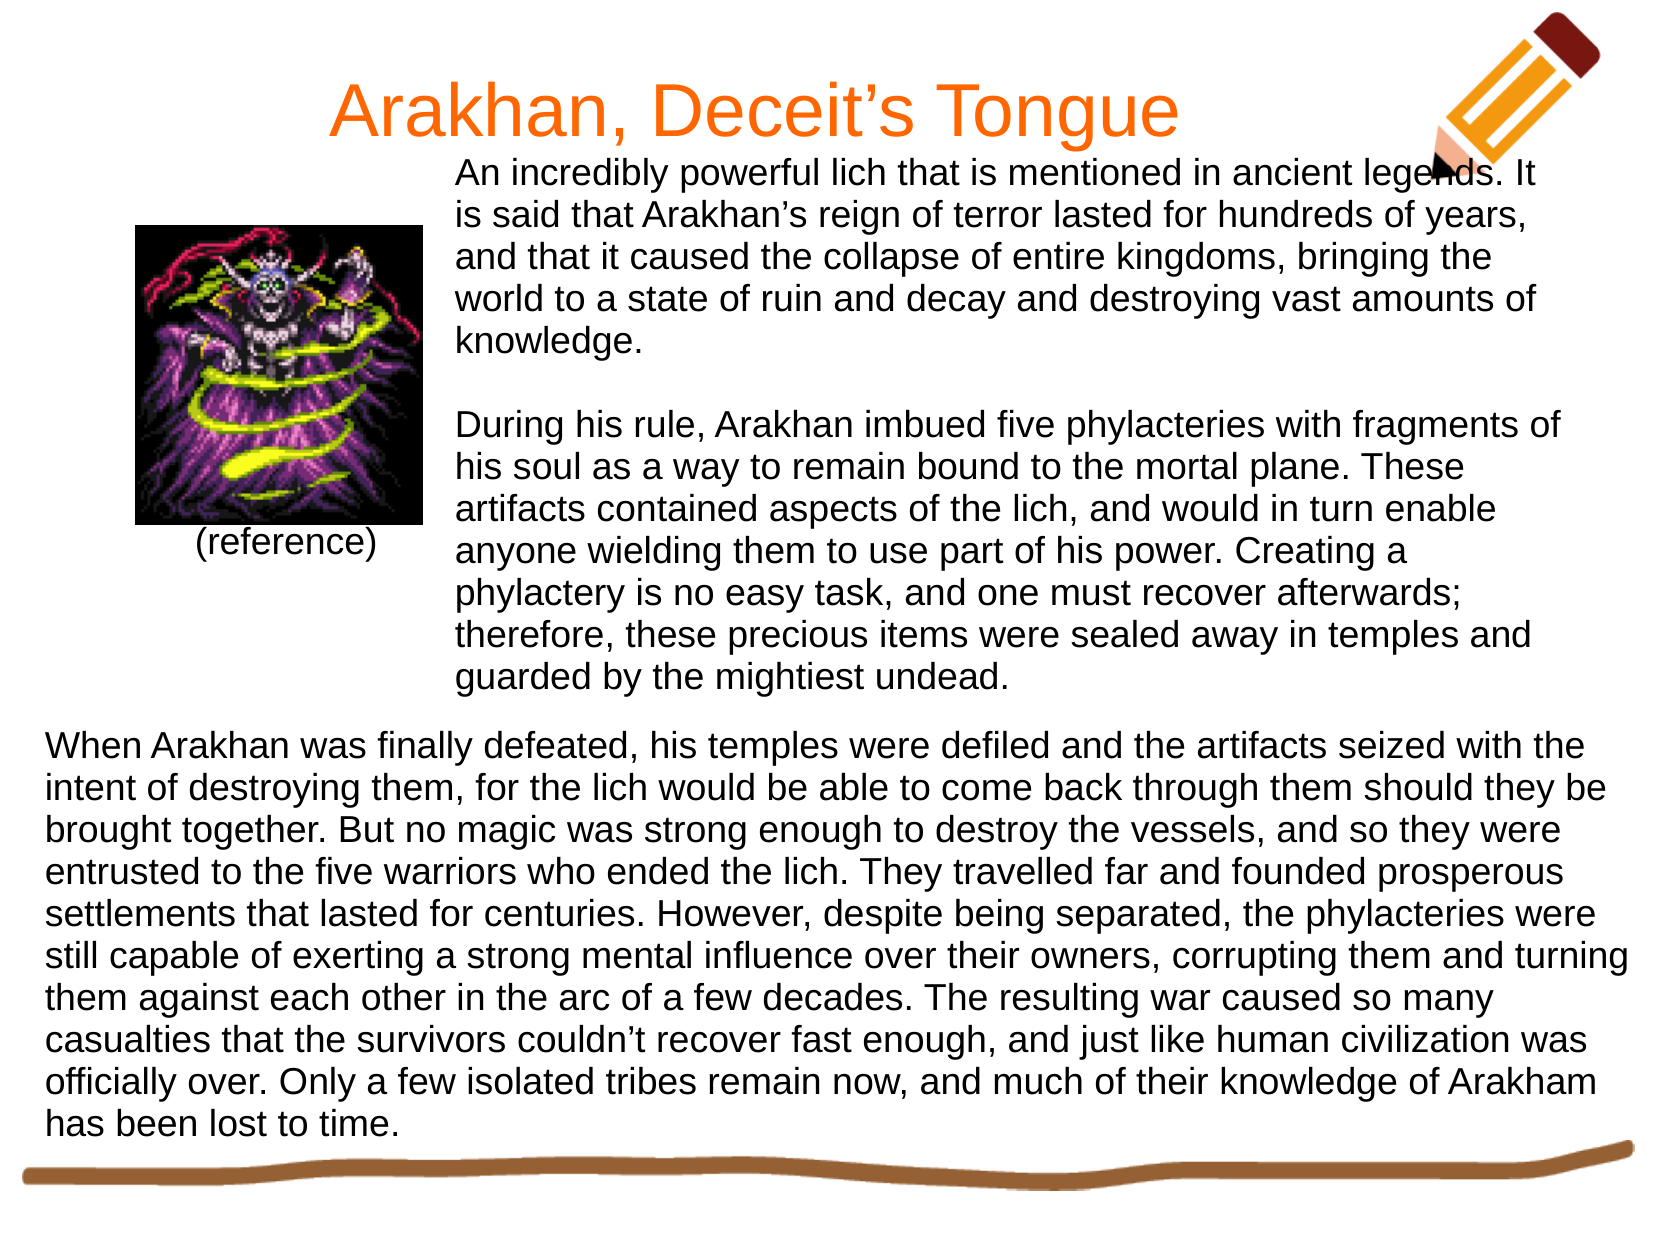

# Arakhan, Deceit’s Tongue
An incredibly powerful lich that is mentioned in ancient legends. It is said that Arakhan’s reign of terror lasted for hundreds of years, and that it caused the collapse of entire kingdoms, bringing the world to a state of ruin and decay and destroying vast amounts of knowledge.
During his rule, Arakhan imbued five phylacteries with fragments of his soul as a way to remain bound to the mortal plane. These artifacts contained aspects of the lich, and would in turn enable anyone wielding them to use part of his power. Creating a phylactery is no easy task, and one must recover afterwards; therefore, these precious items were sealed away in temples and guarded by the mightiest undead.
(reference)
When Arakhan was finally defeated, his temples were defiled and the artifacts seized with the intent of destroying them, for the lich would be able to come back through them should they be brought together. But no magic was strong enough to destroy the vessels, and so they were entrusted to the five warriors who ended the lich. They travelled far and founded prosperous settlements that lasted for centuries. However, despite being separated, the phylacteries were still capable of exerting a strong mental influence over their owners, corrupting them and turning them against each other in the arc of a few decades. The resulting war caused so many casualties that the survivors couldn’t recover fast enough, and just like human civilization was officially over. Only a few isolated tribes remain now, and much of their knowledge of Arakham has been lost to time.